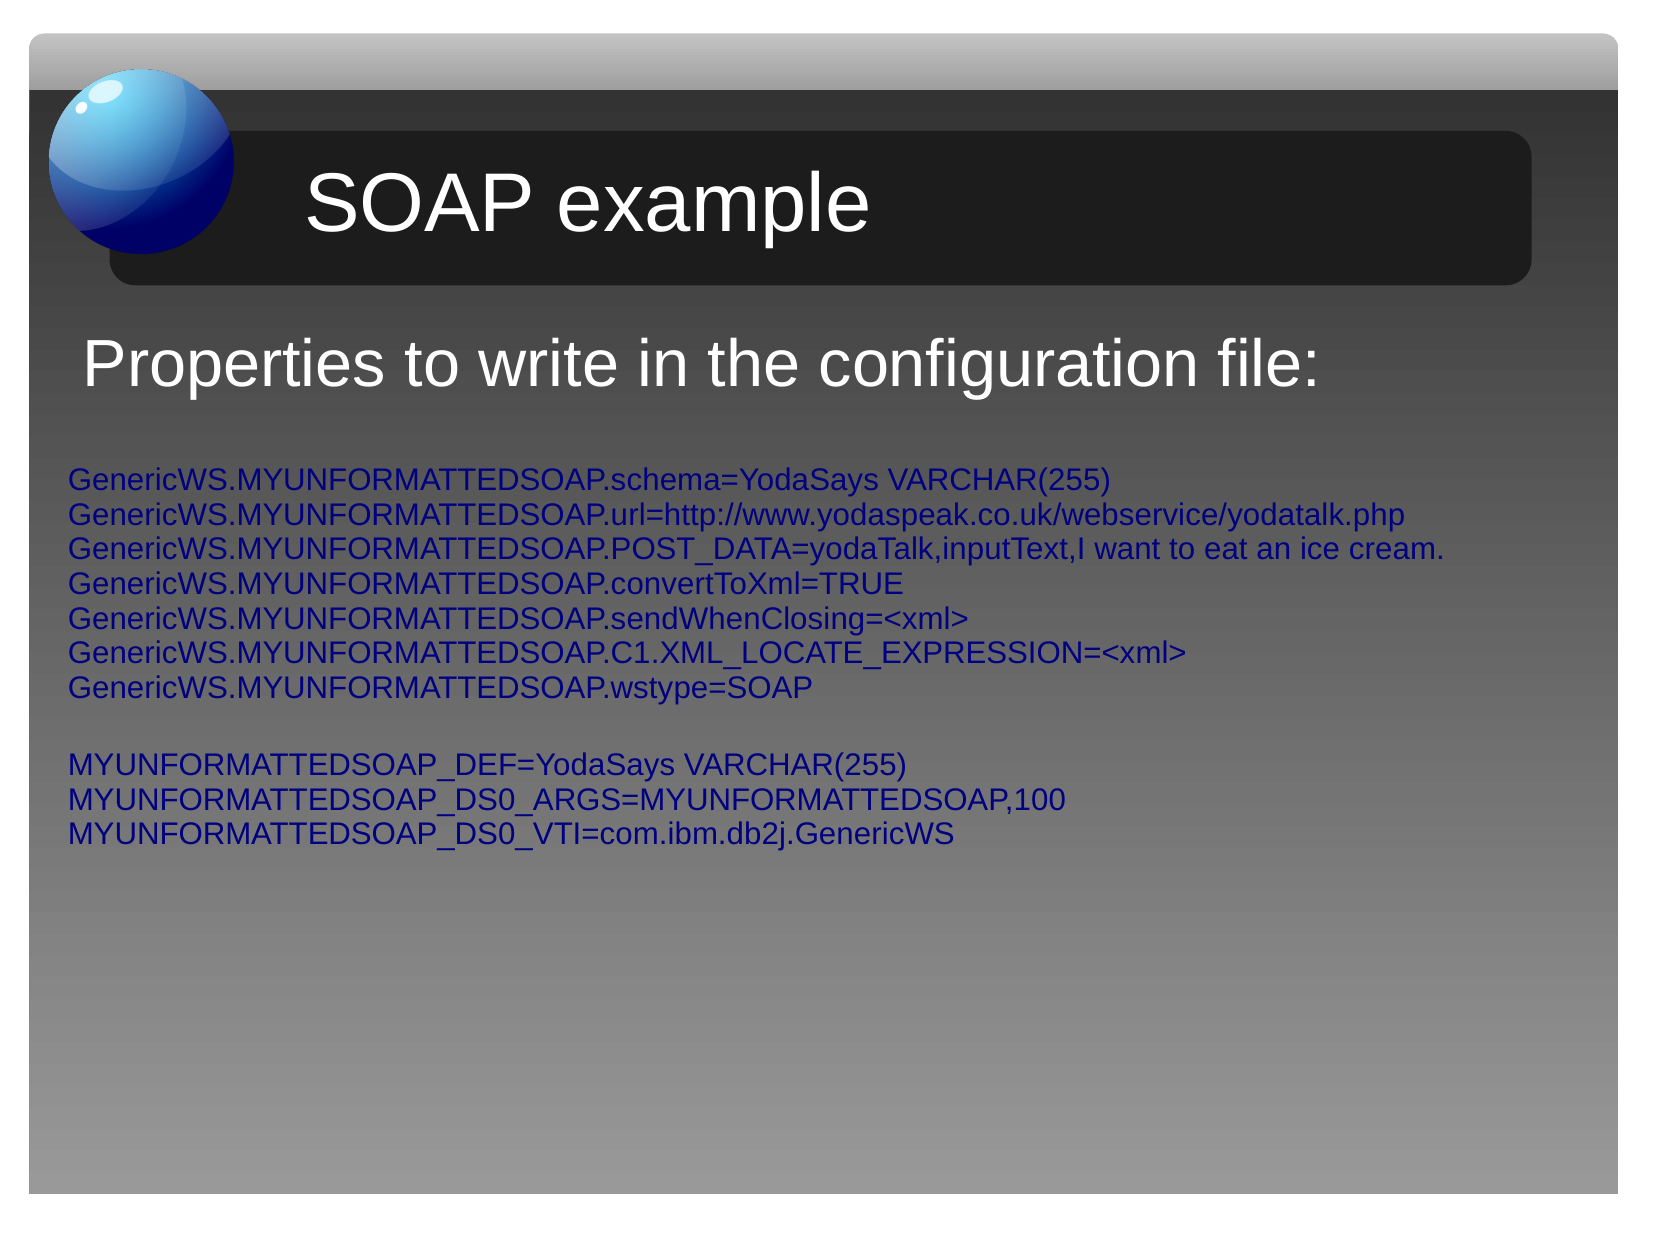

# SOAP example
Properties to write in the configuration file:
GenericWS.MYUNFORMATTEDSOAP.schema=YodaSays VARCHAR(255)
GenericWS.MYUNFORMATTEDSOAP.url=http://www.yodaspeak.co.uk/webservice/yodatalk.php
GenericWS.MYUNFORMATTEDSOAP.POST_DATA=yodaTalk,inputText,I want to eat an ice cream.
GenericWS.MYUNFORMATTEDSOAP.convertToXml=TRUE
GenericWS.MYUNFORMATTEDSOAP.sendWhenClosing=<xml>
GenericWS.MYUNFORMATTEDSOAP.C1.XML_LOCATE_EXPRESSION=<xml>
GenericWS.MYUNFORMATTEDSOAP.wstype=SOAP
MYUNFORMATTEDSOAP_DEF=YodaSays VARCHAR(255)
MYUNFORMATTEDSOAP_DS0_ARGS=MYUNFORMATTEDSOAP,100
MYUNFORMATTEDSOAP_DS0_VTI=com.ibm.db2j.GenericWS